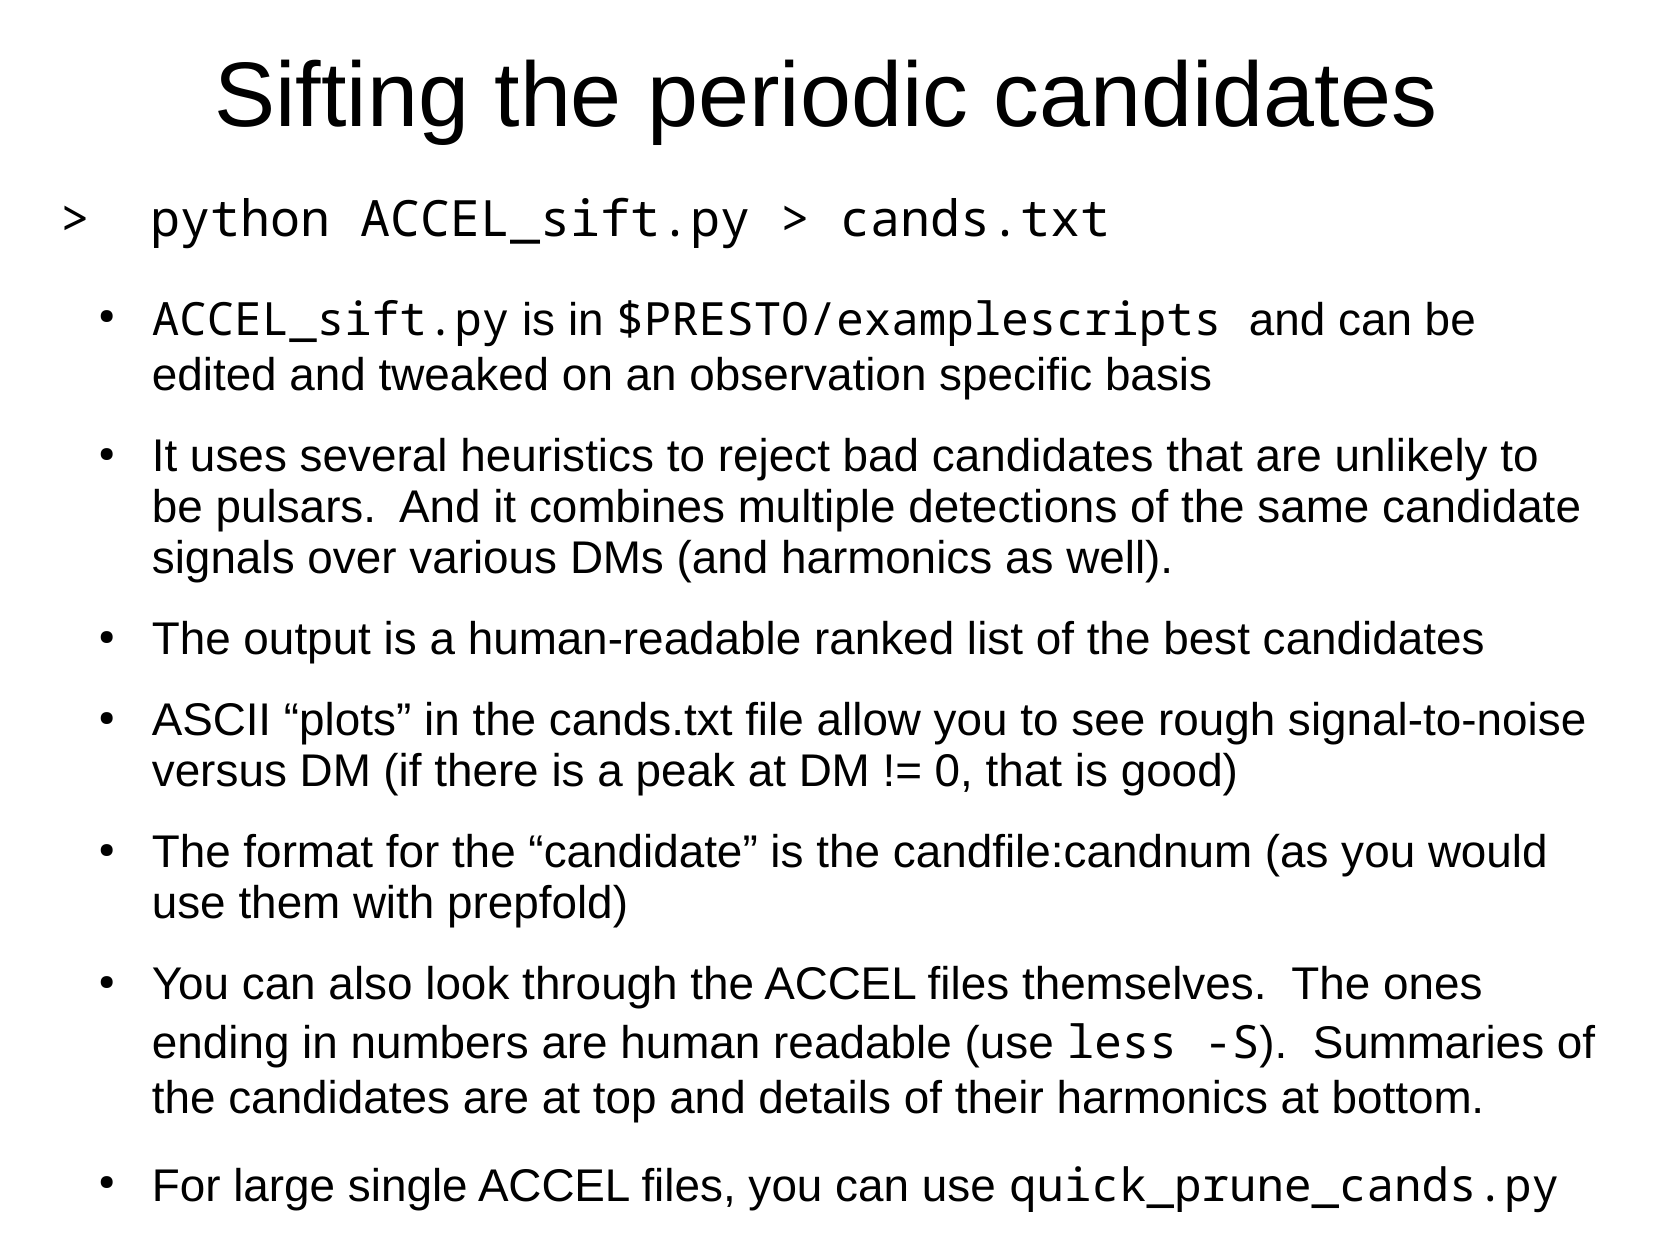

# Sifting the periodic candidates
> python ACCEL_sift.py > cands.txt
ACCEL_sift.py is in $PRESTO/examplescripts and can be edited and tweaked on an observation specific basis
It uses several heuristics to reject bad candidates that are unlikely to be pulsars. And it combines multiple detections of the same candidate signals over various DMs (and harmonics as well).
The output is a human-readable ranked list of the best candidates
ASCII “plots” in the cands.txt file allow you to see rough signal-to-noise versus DM (if there is a peak at DM != 0, that is good)
The format for the “candidate” is the candfile:candnum (as you would use them with prepfold)
You can also look through the ACCEL files themselves. The ones ending in numbers are human readable (use less -S). Summaries of the candidates are at top and details of their harmonics at bottom.
For large single ACCEL files, you can use quick_prune_cands.py